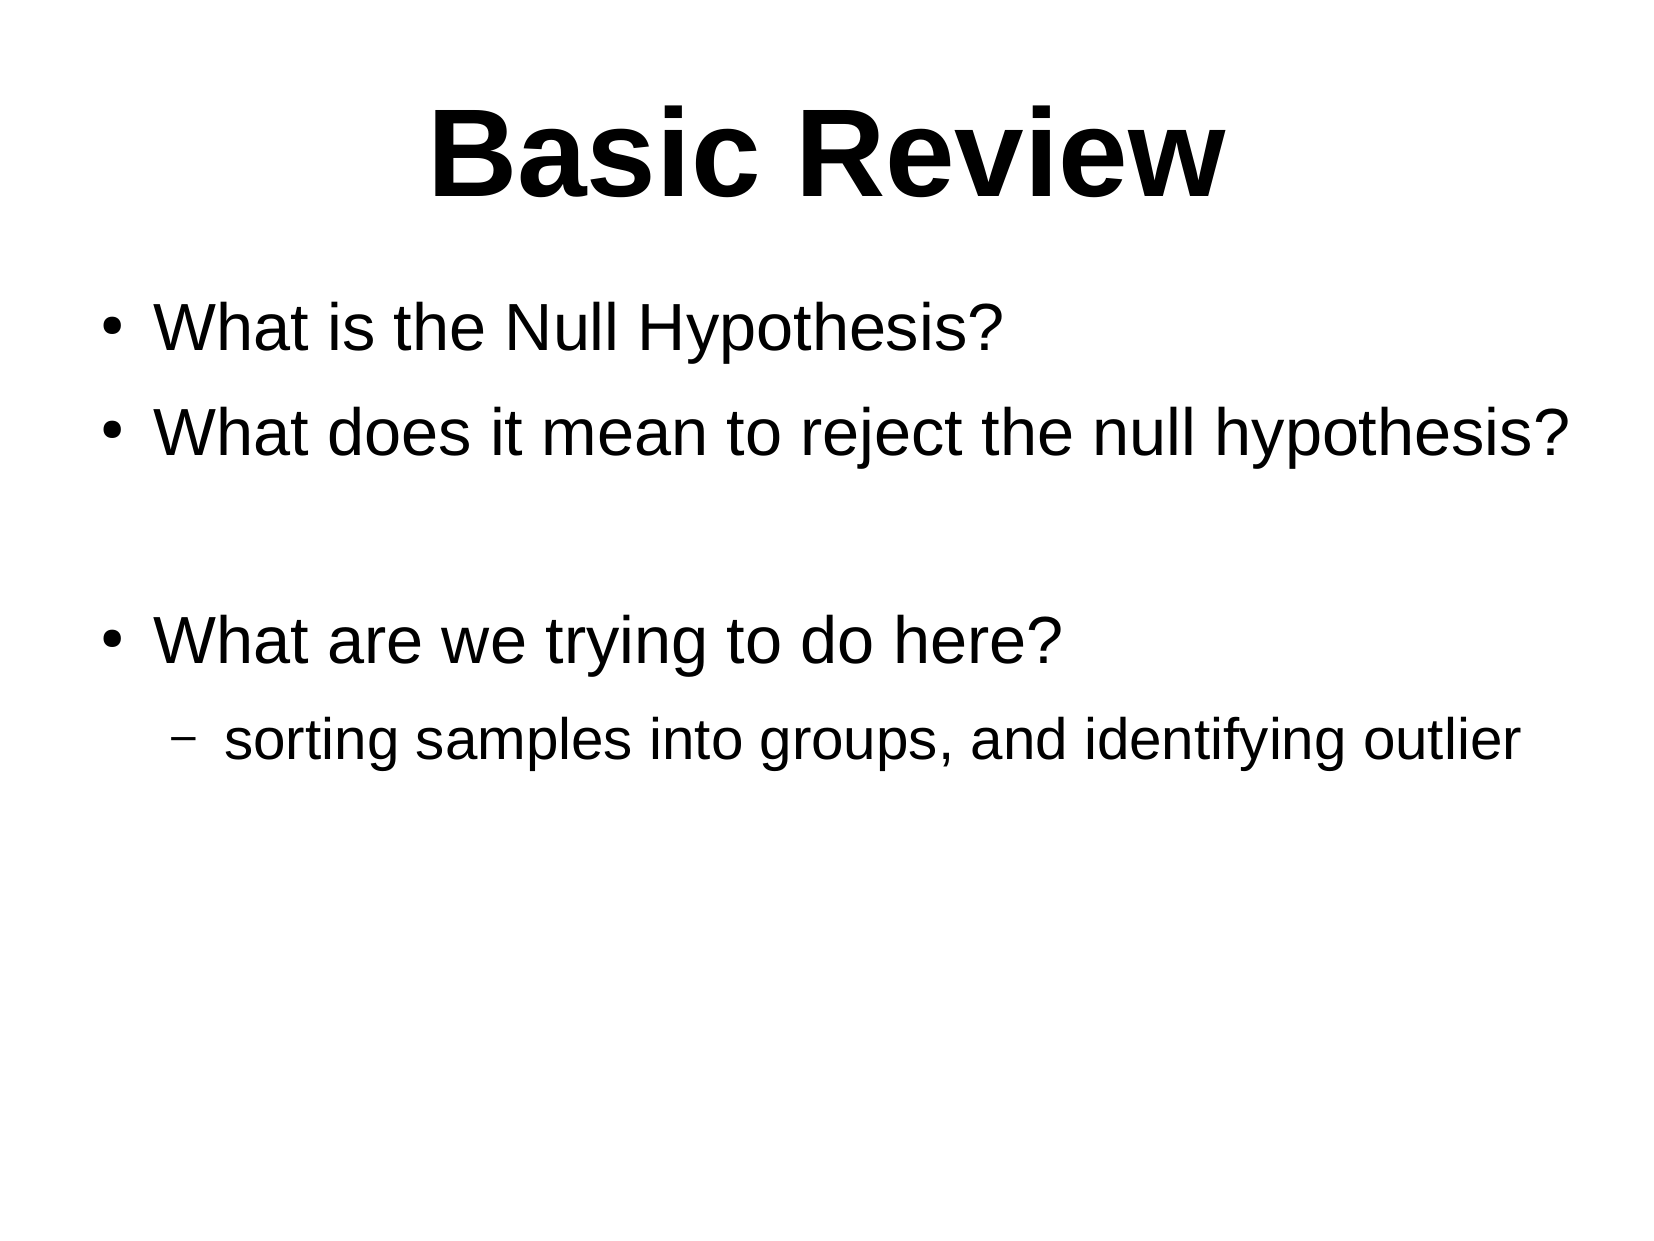

# Basic Review
What is the Null Hypothesis?
What does it mean to reject the null hypothesis?
What are we trying to do here?
sorting samples into groups, and identifying outlier